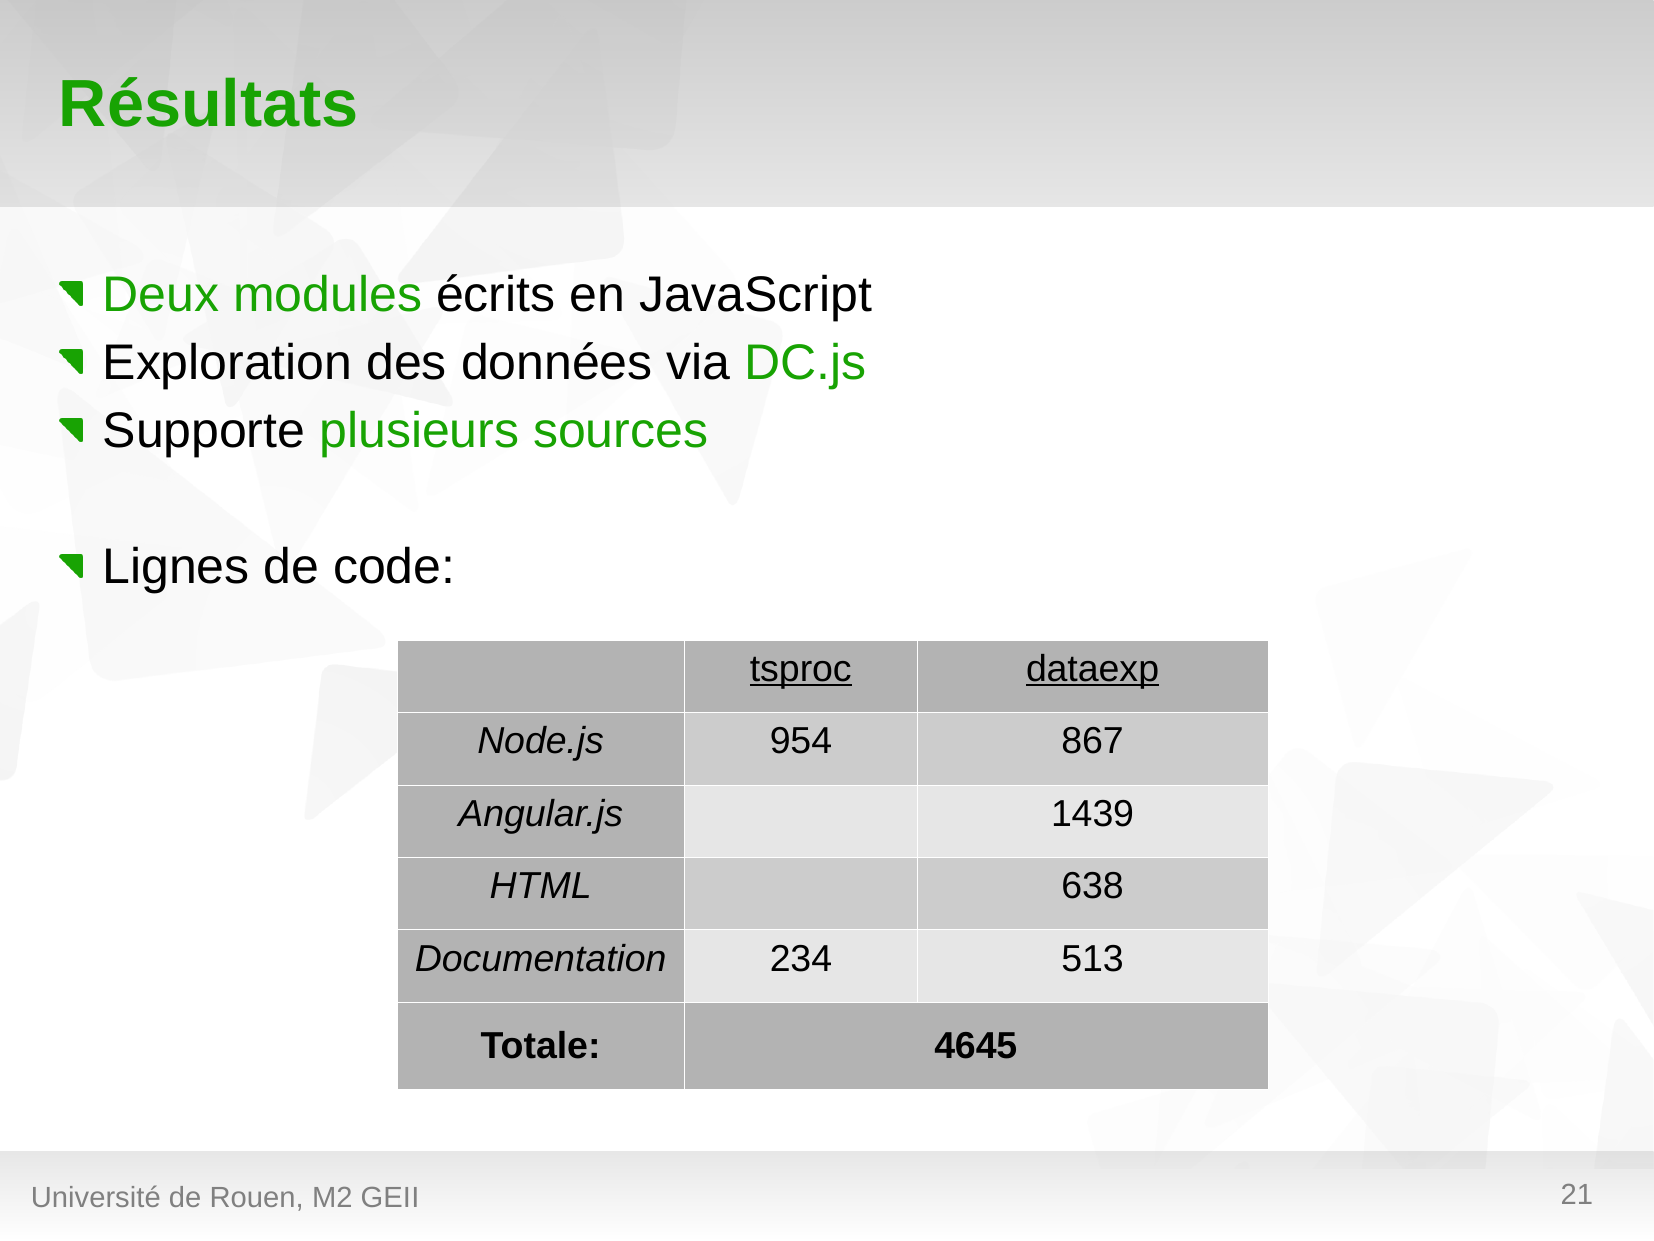

# Résultats
Deux modules écrits en JavaScript
Exploration des données via DC.js
Supporte plusieurs sources
Lignes de code:
| | tsproc | dataexp |
| --- | --- | --- |
| Node.js | 954 | 867 |
| Angular.js | | 1439 |
| HTML | | 638 |
| Documentation | 234 | 513 |
| Totale: | 4645 | |
21
Université de Rouen, M2 GEII